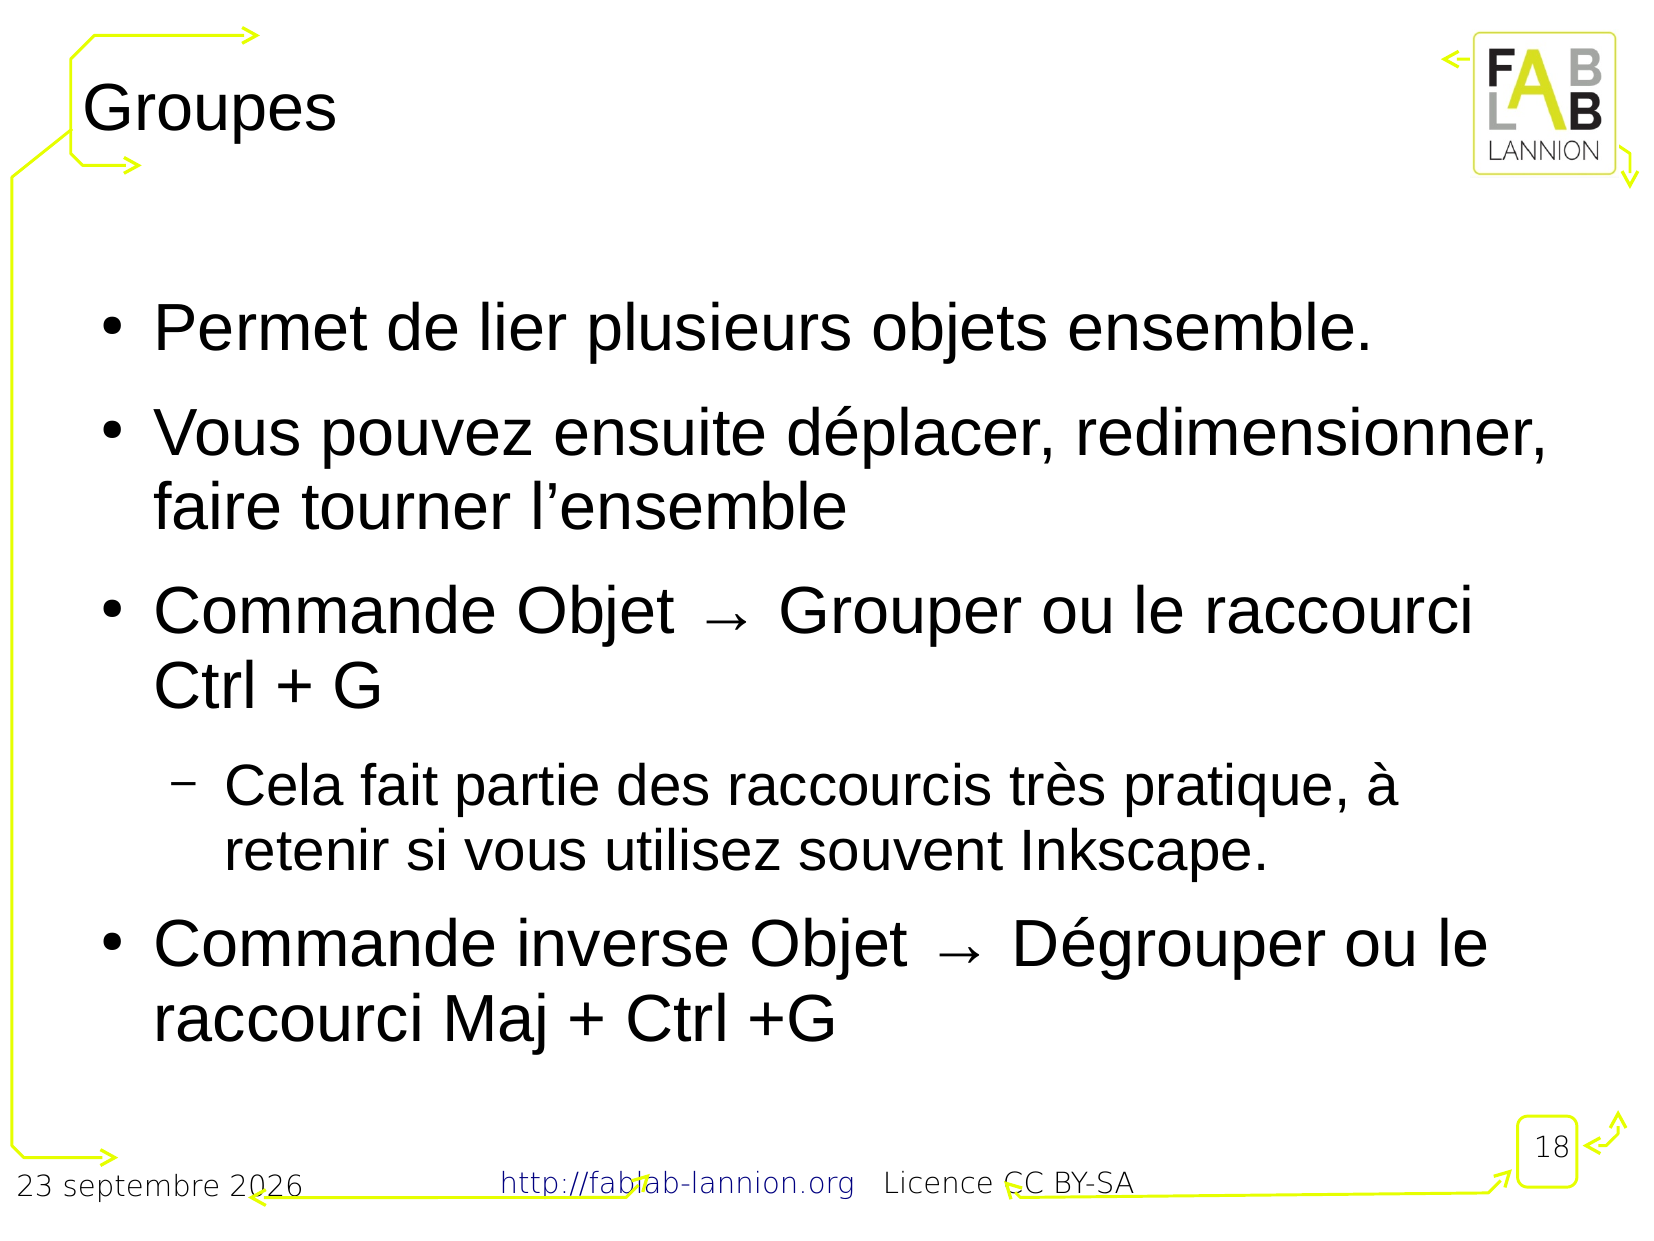

# Groupes
Permet de lier plusieurs objets ensemble.
Vous pouvez ensuite déplacer, redimensionner, faire tourner l’ensemble
Commande Objet → Grouper ou le raccourci Ctrl + G
Cela fait partie des raccourcis très pratique, à retenir si vous utilisez souvent Inkscape.
Commande inverse Objet → Dégrouper ou le raccourci Maj + Ctrl +G
18